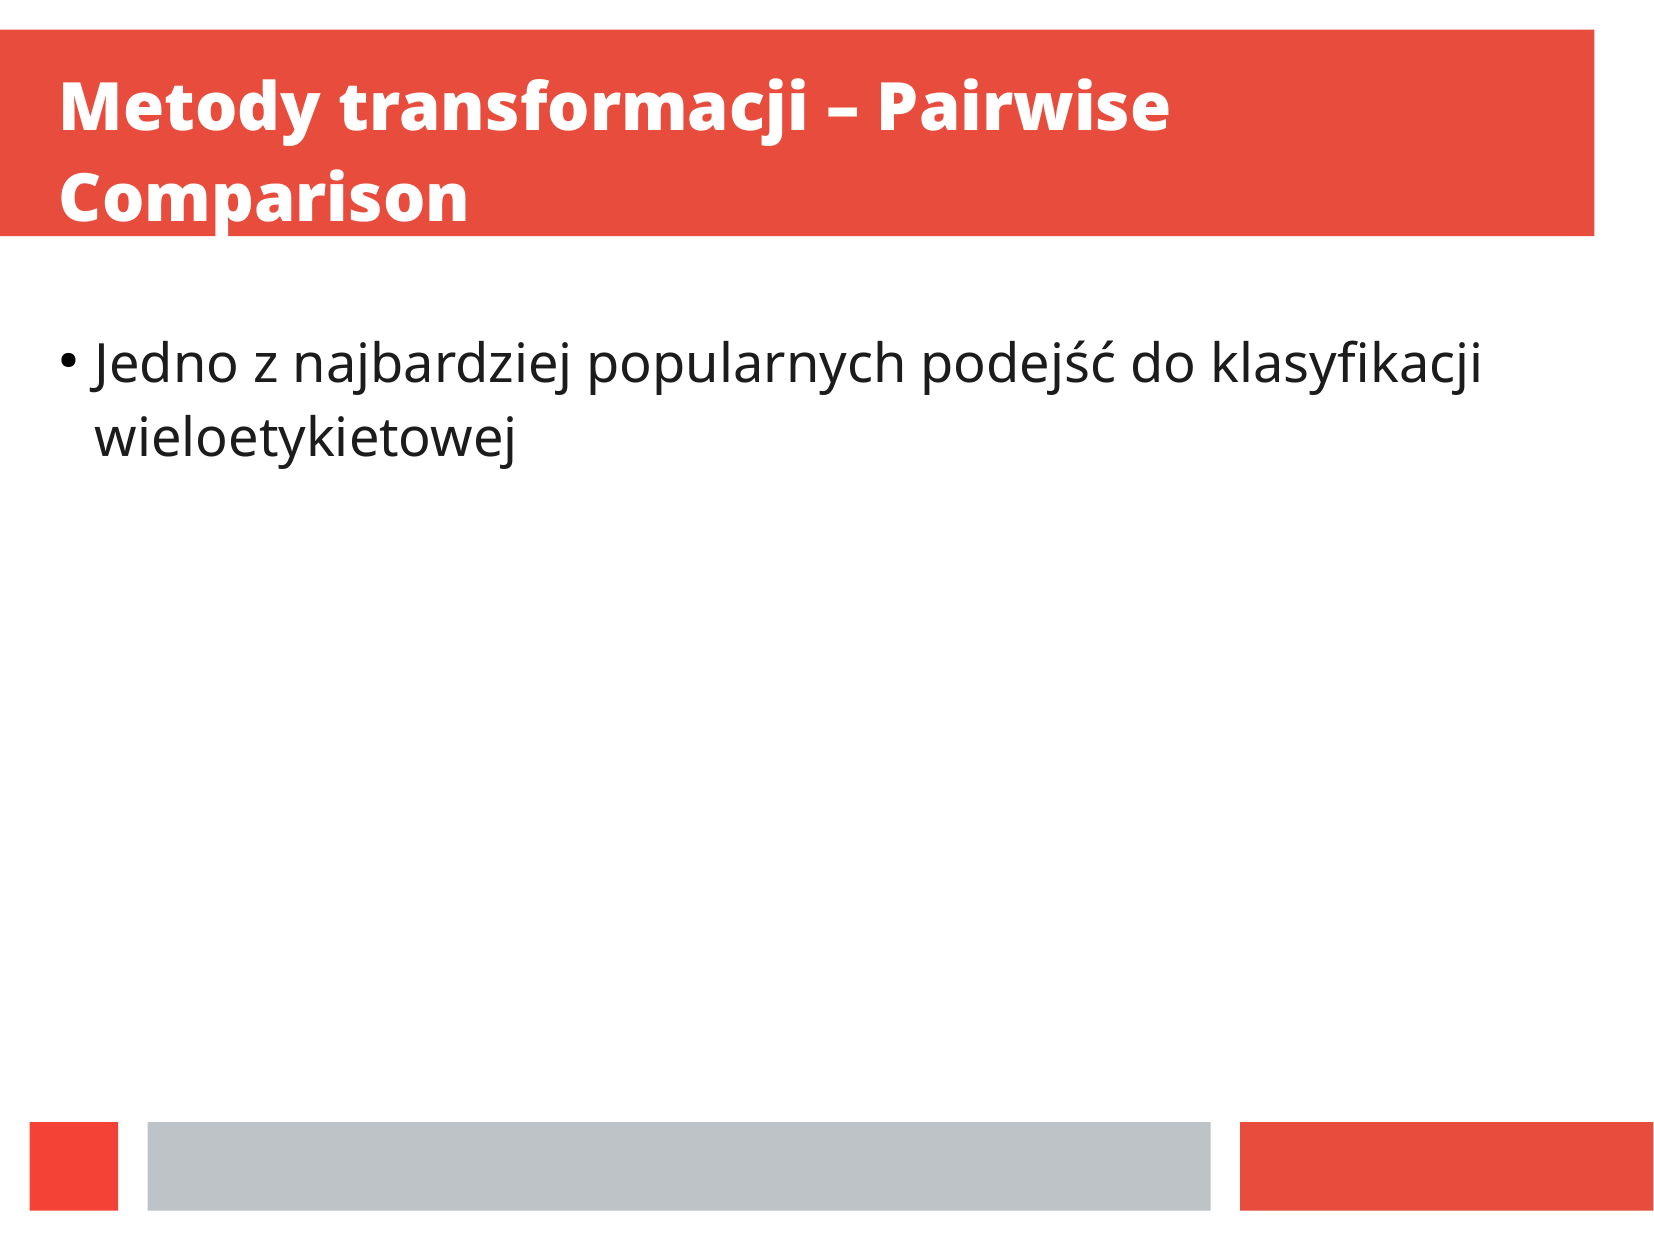

# Metody transformacji – Pairwise Comparison
Jedno z najbardziej popularnych podejść do klasyfikacji wieloetykietowej